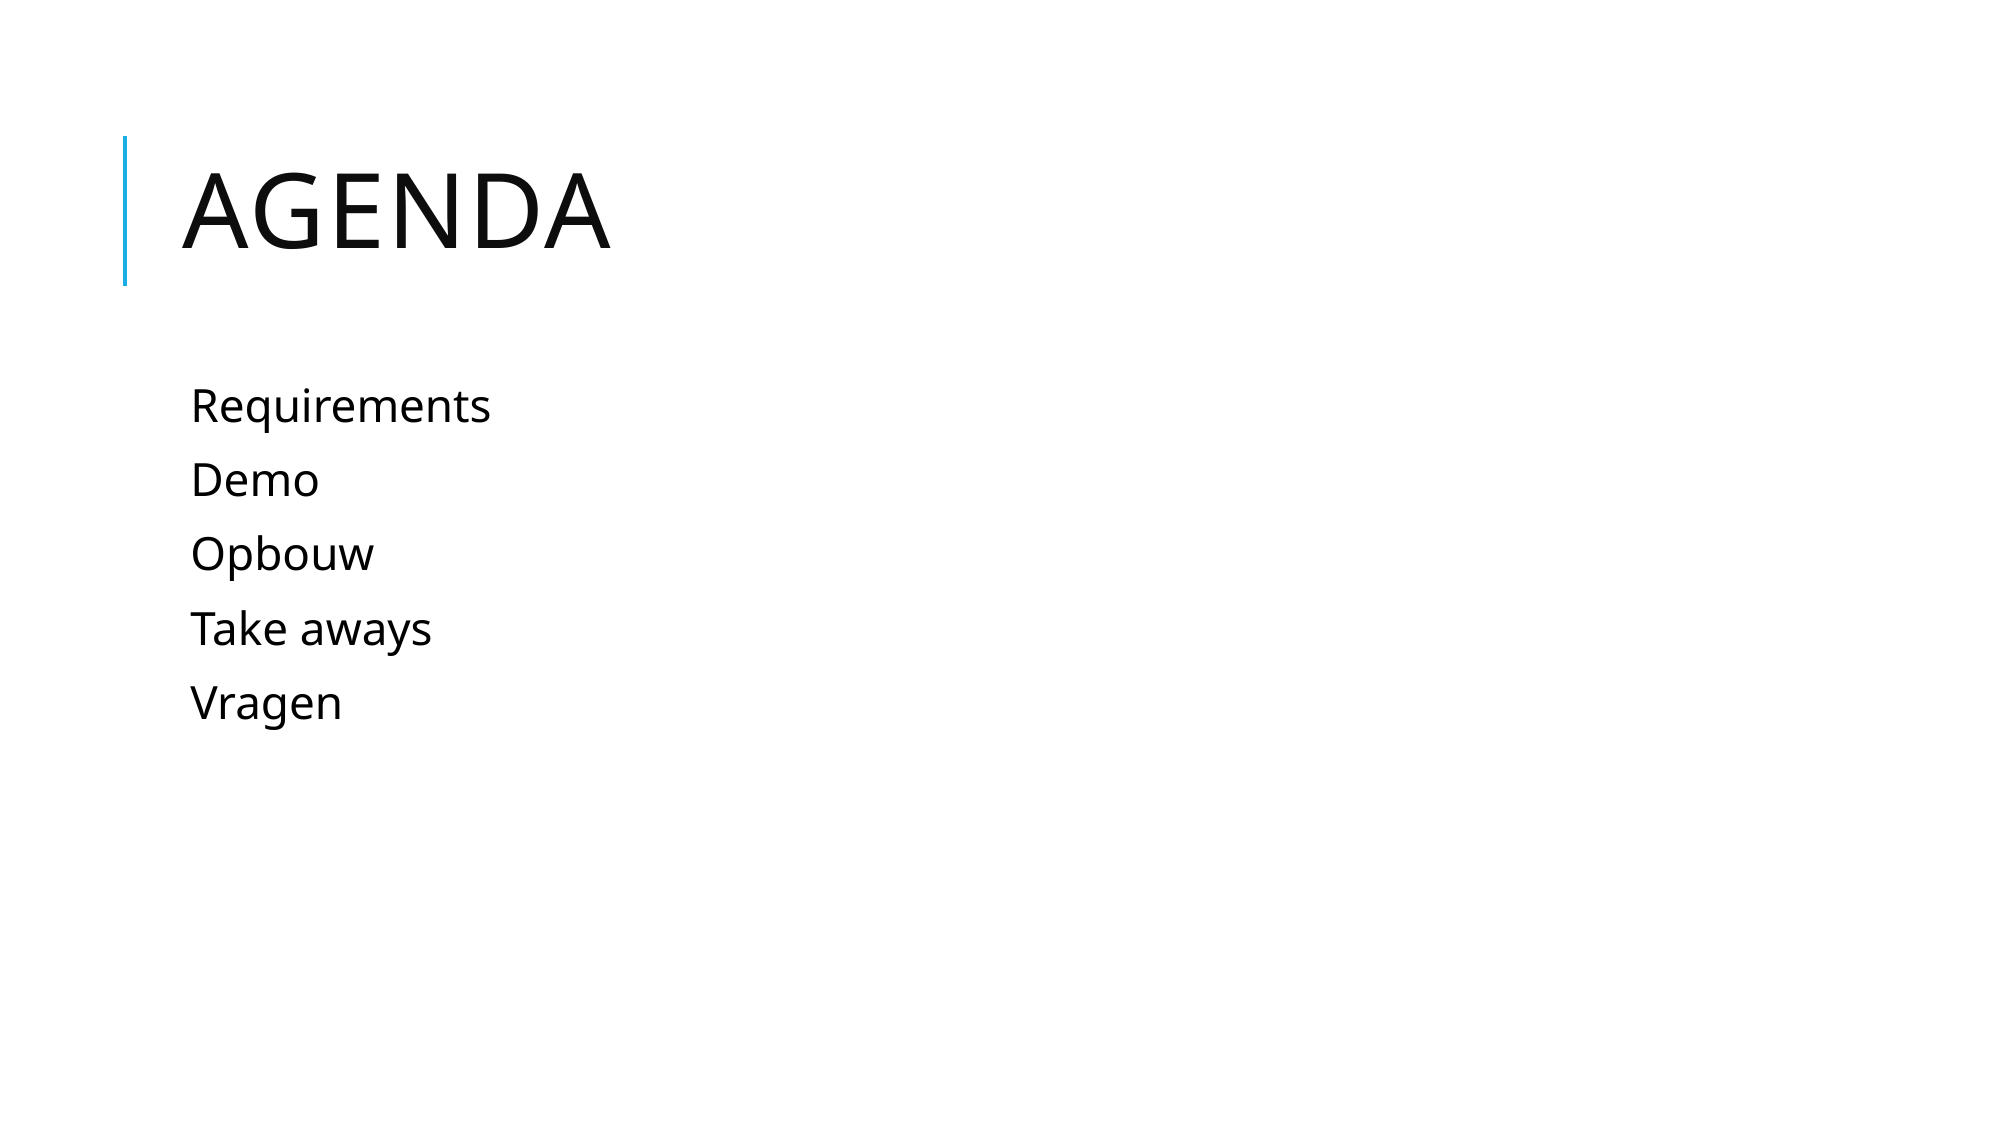

# Agenda
Requirements
Demo
Opbouw
Take aways
Vragen